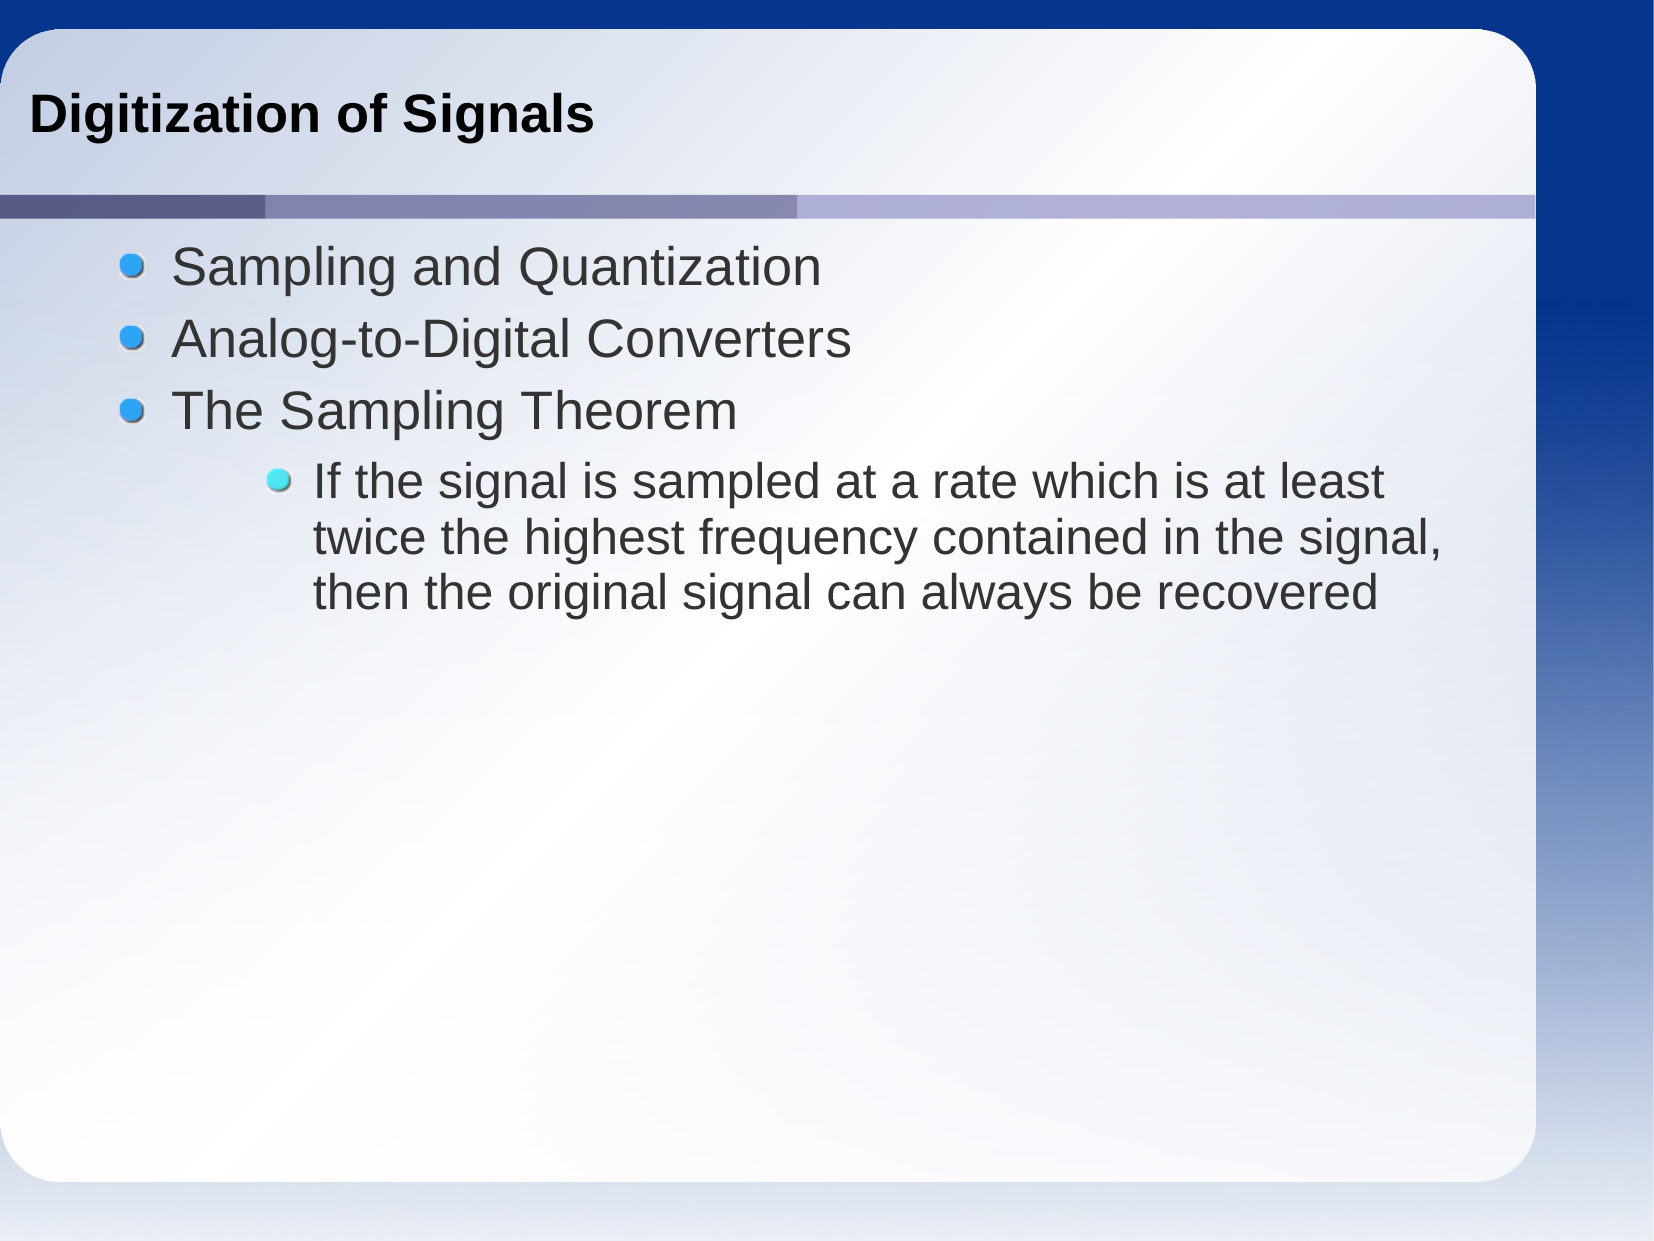

# Digitization of Signals
Sampling and Quantization
Analog-to-Digital Converters
The Sampling Theorem
If the signal is sampled at a rate which is at least twice the highest frequency contained in the signal, then the original signal can always be recovered